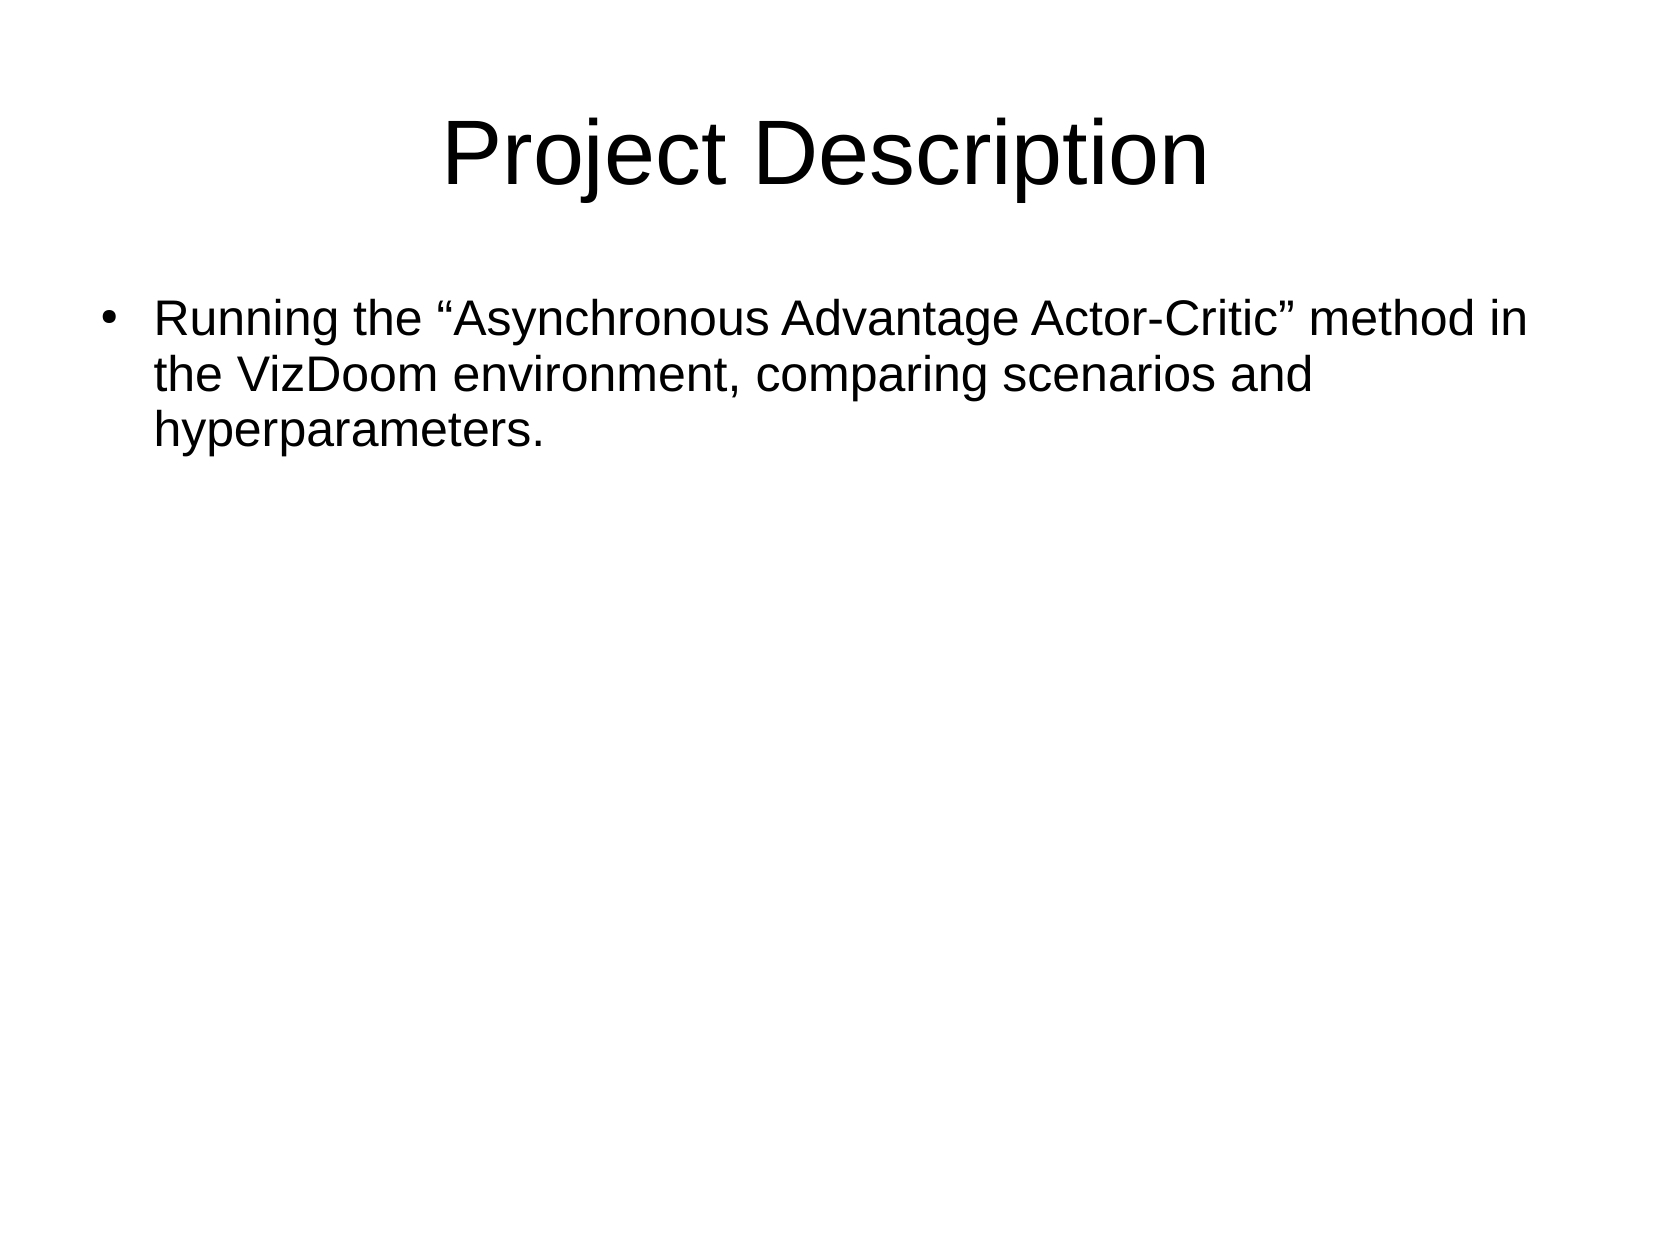

# Project Description
Running the “Asynchronous Advantage Actor-Critic” method in the VizDoom environment, comparing scenarios and hyperparameters.